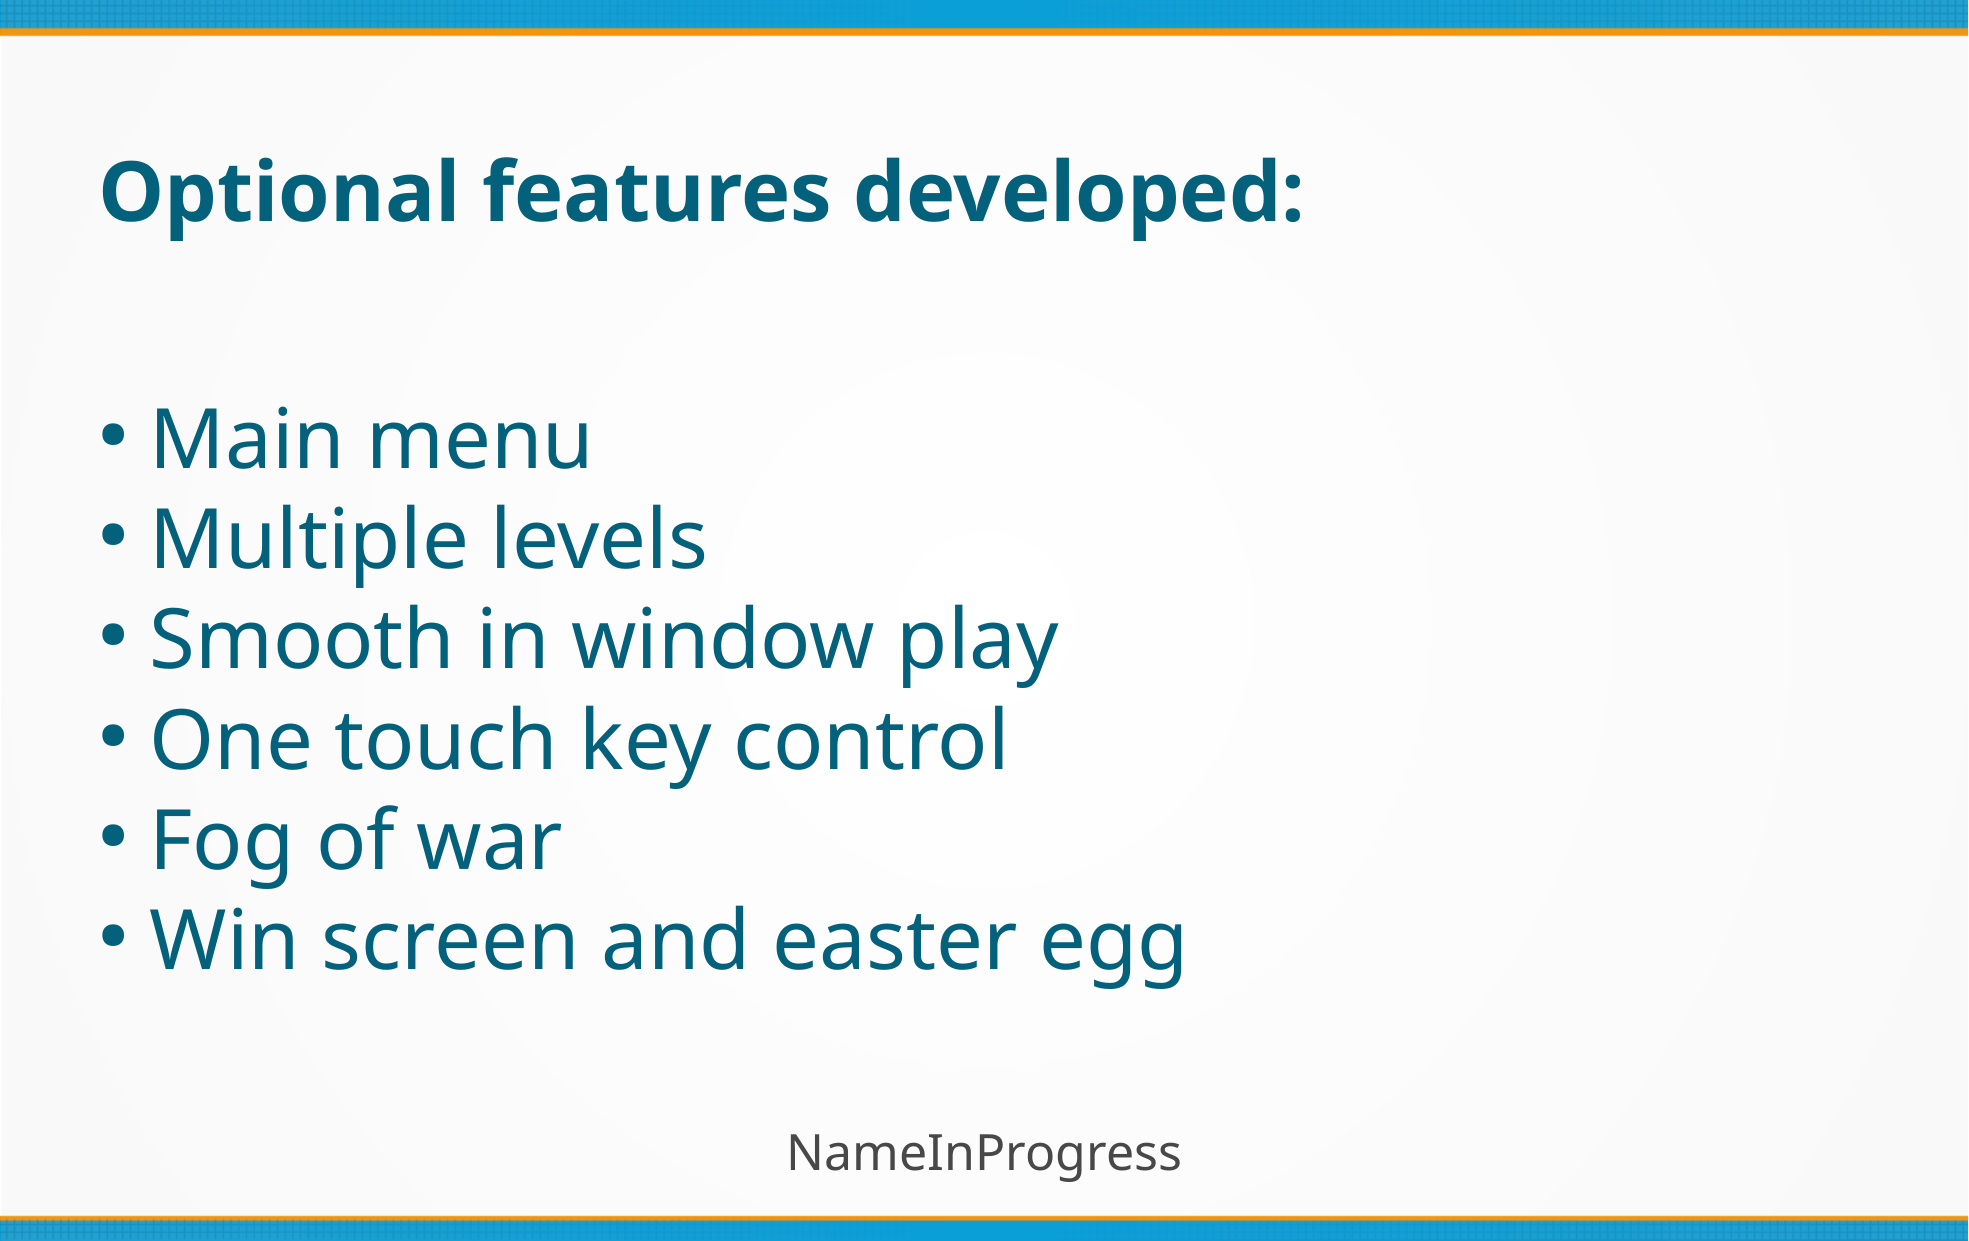

# Optional features developed:
 Main menu
 Multiple levels
 Smooth in window play
 One touch key control
 Fog of war
 Win screen and easter egg
NameInProgress